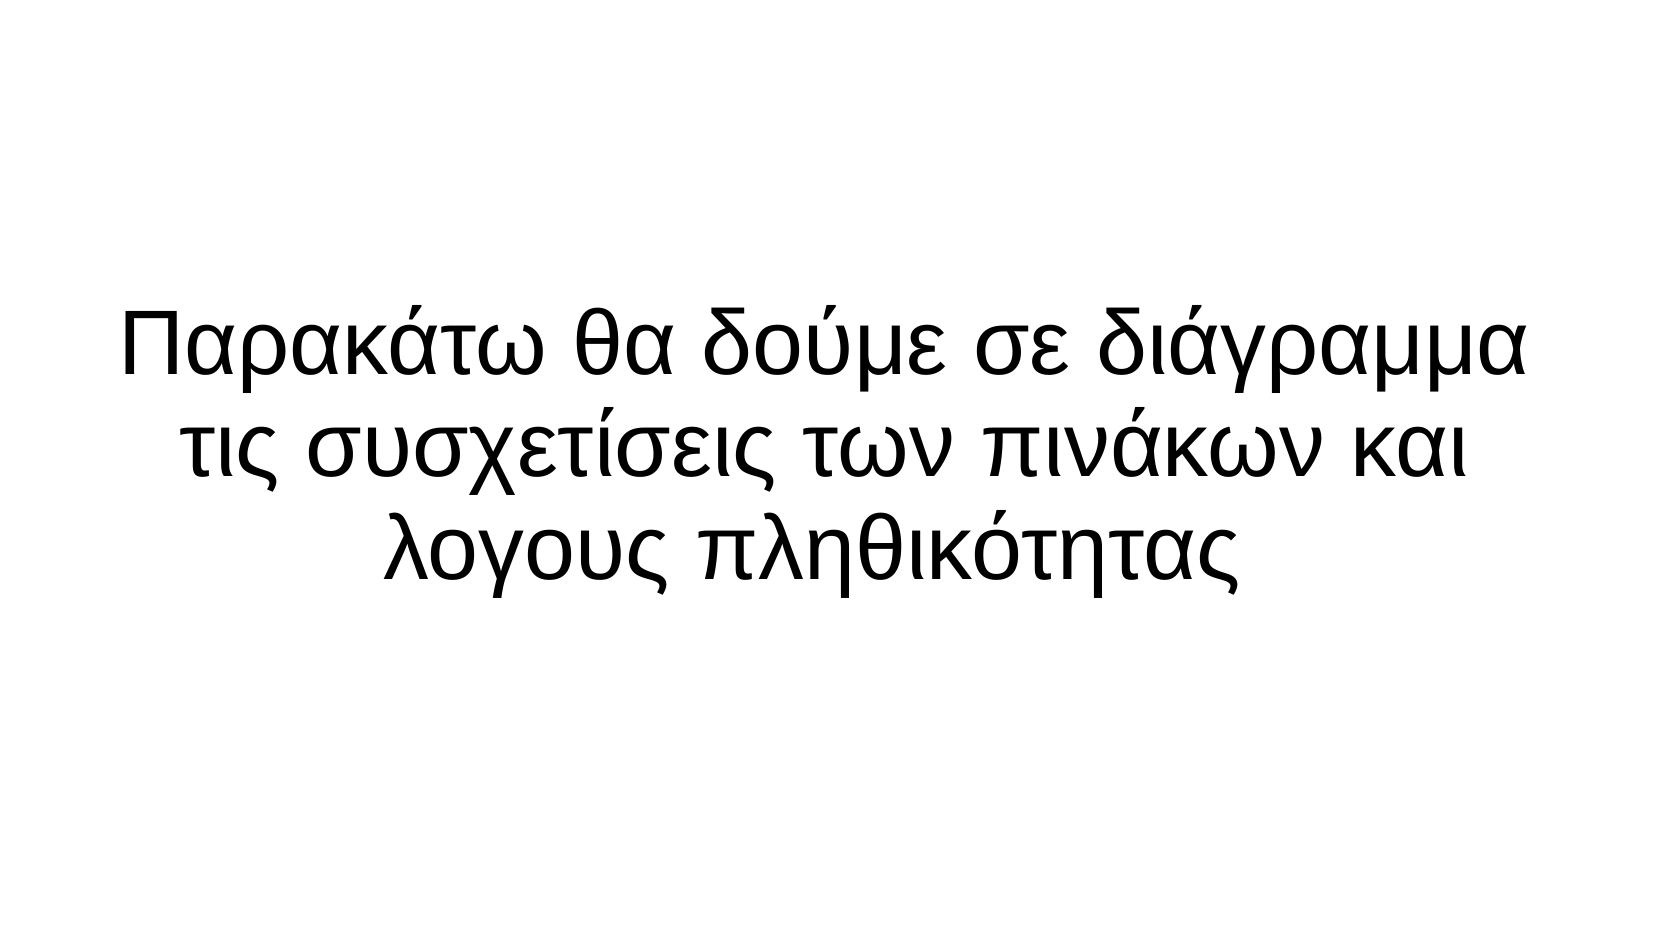

# Παρακάτω θα δούμε σε διάγραμμα τις συσχετίσεις των πινάκων και λογους πληθικότητας